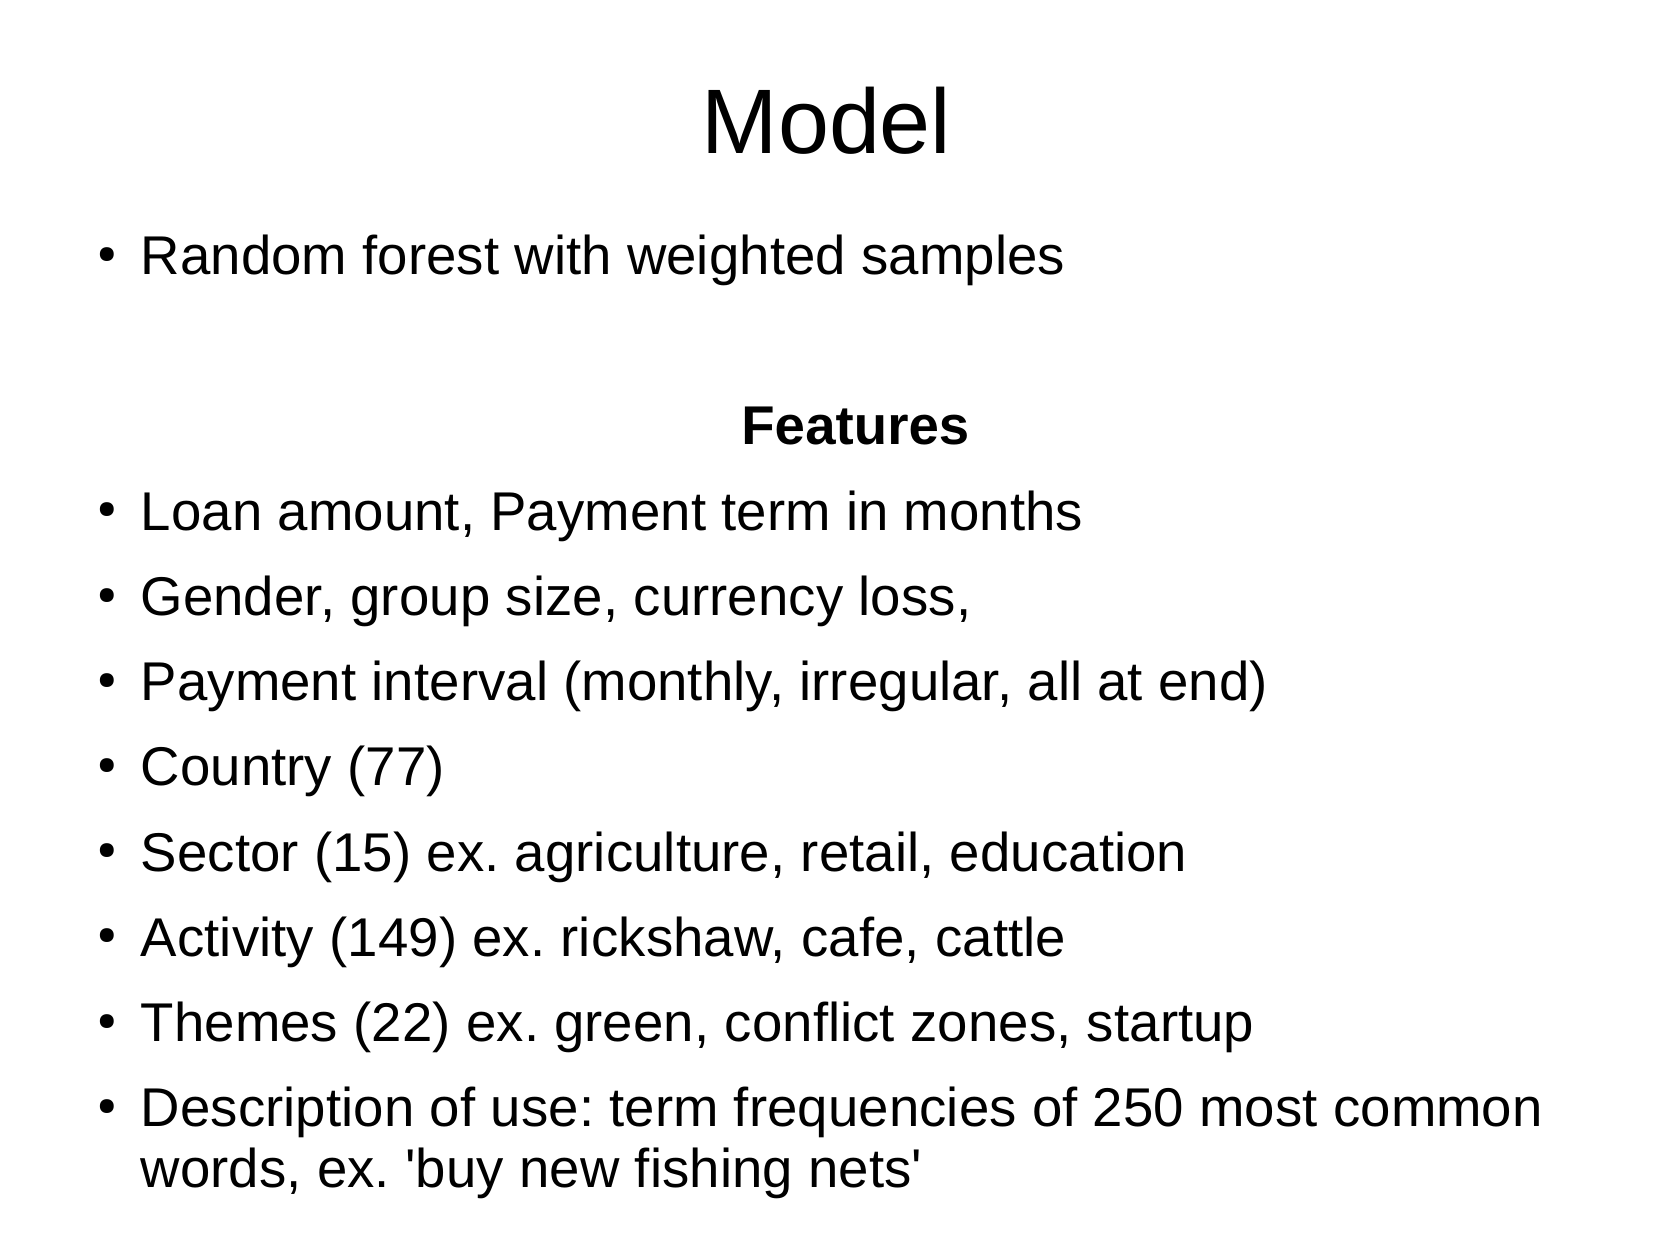

# Model
Random forest with weighted samples
Features
Loan amount, Payment term in months
Gender, group size, currency loss,
Payment interval (monthly, irregular, all at end)
Country (77)
Sector (15) ex. agriculture, retail, education
Activity (149) ex. rickshaw, cafe, cattle
Themes (22) ex. green, conflict zones, startup
Description of use: term frequencies of 250 most common words, ex. 'buy new fishing nets'